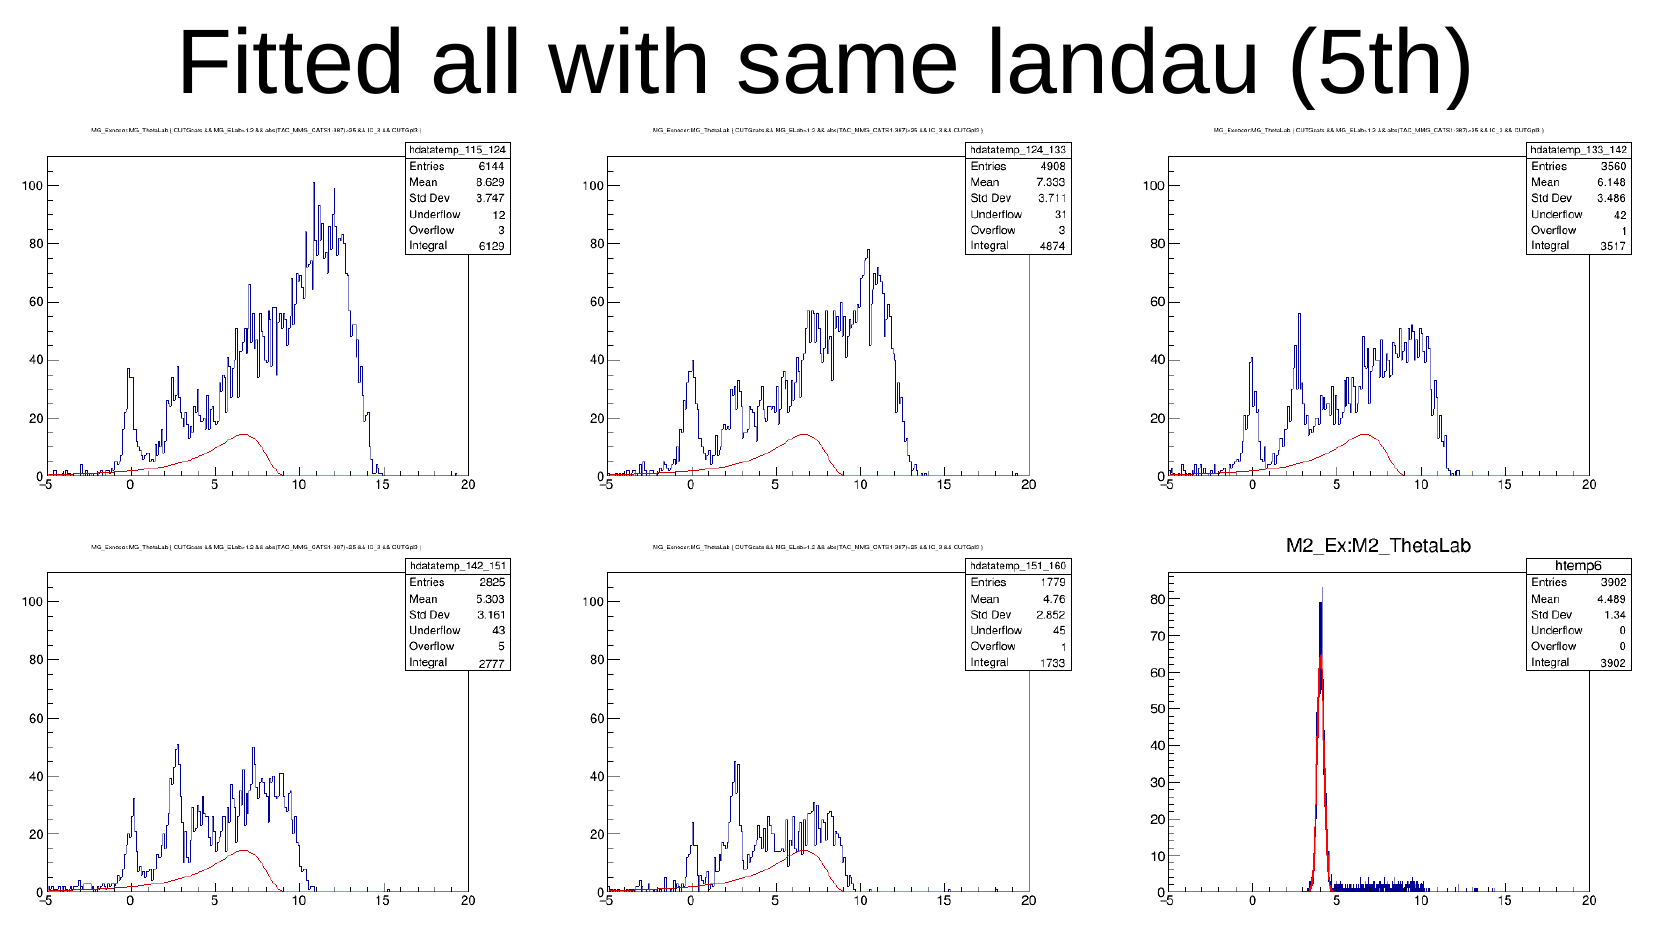

# Fitted all with same landau (5th)